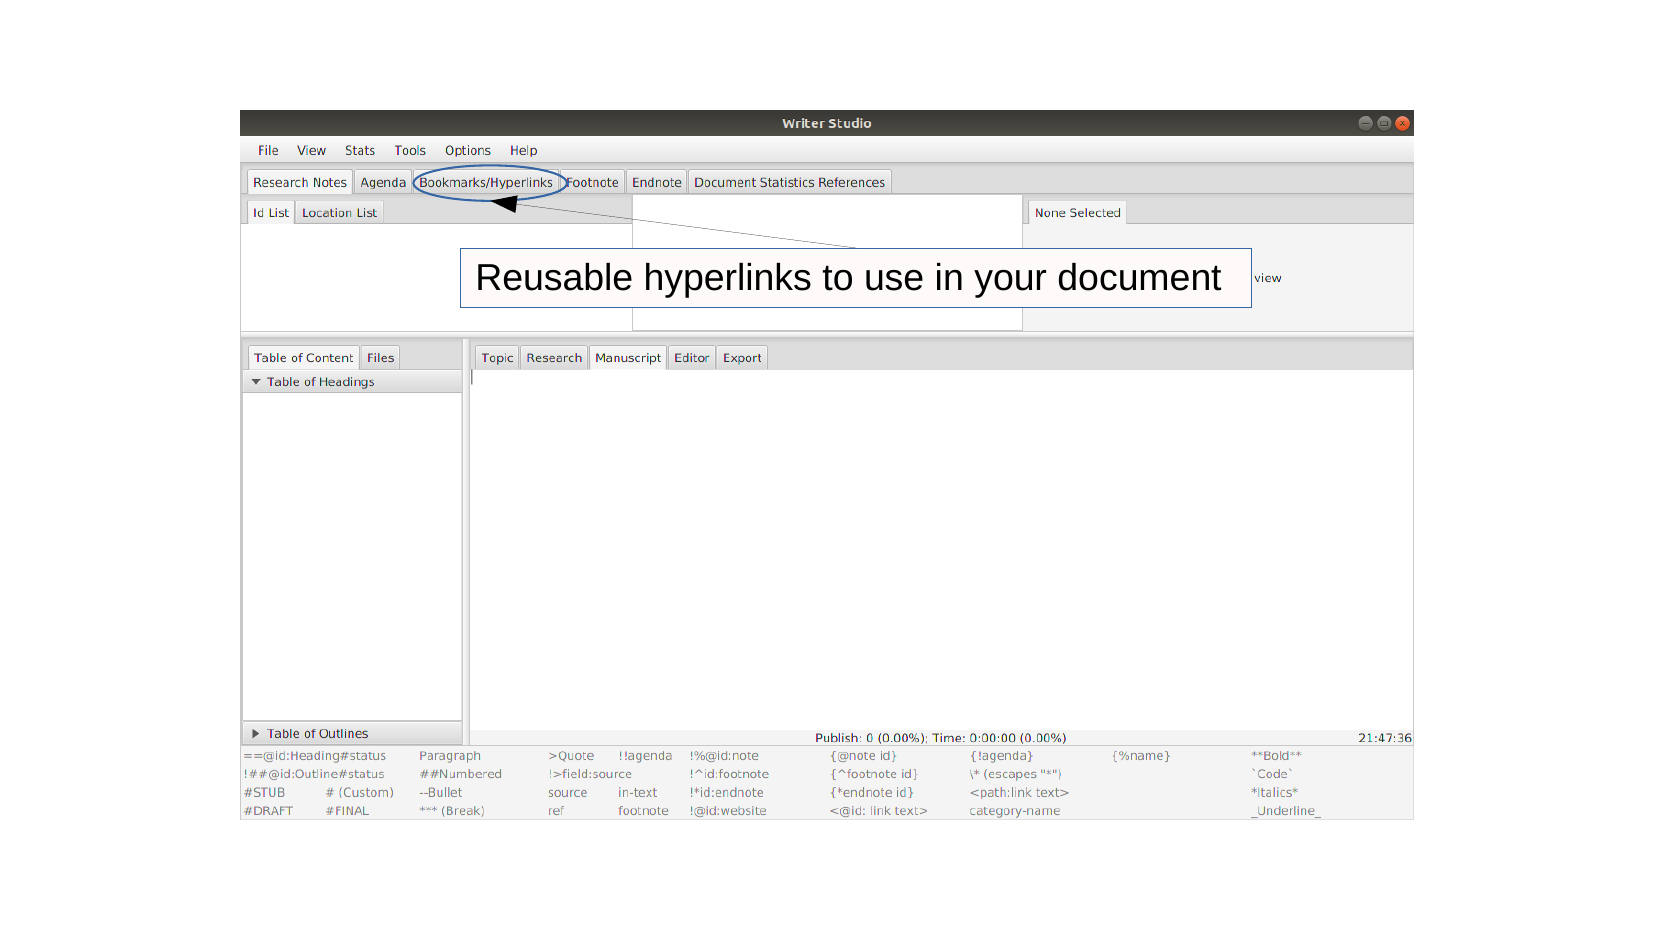

Reusable hyperlinks to use in your document